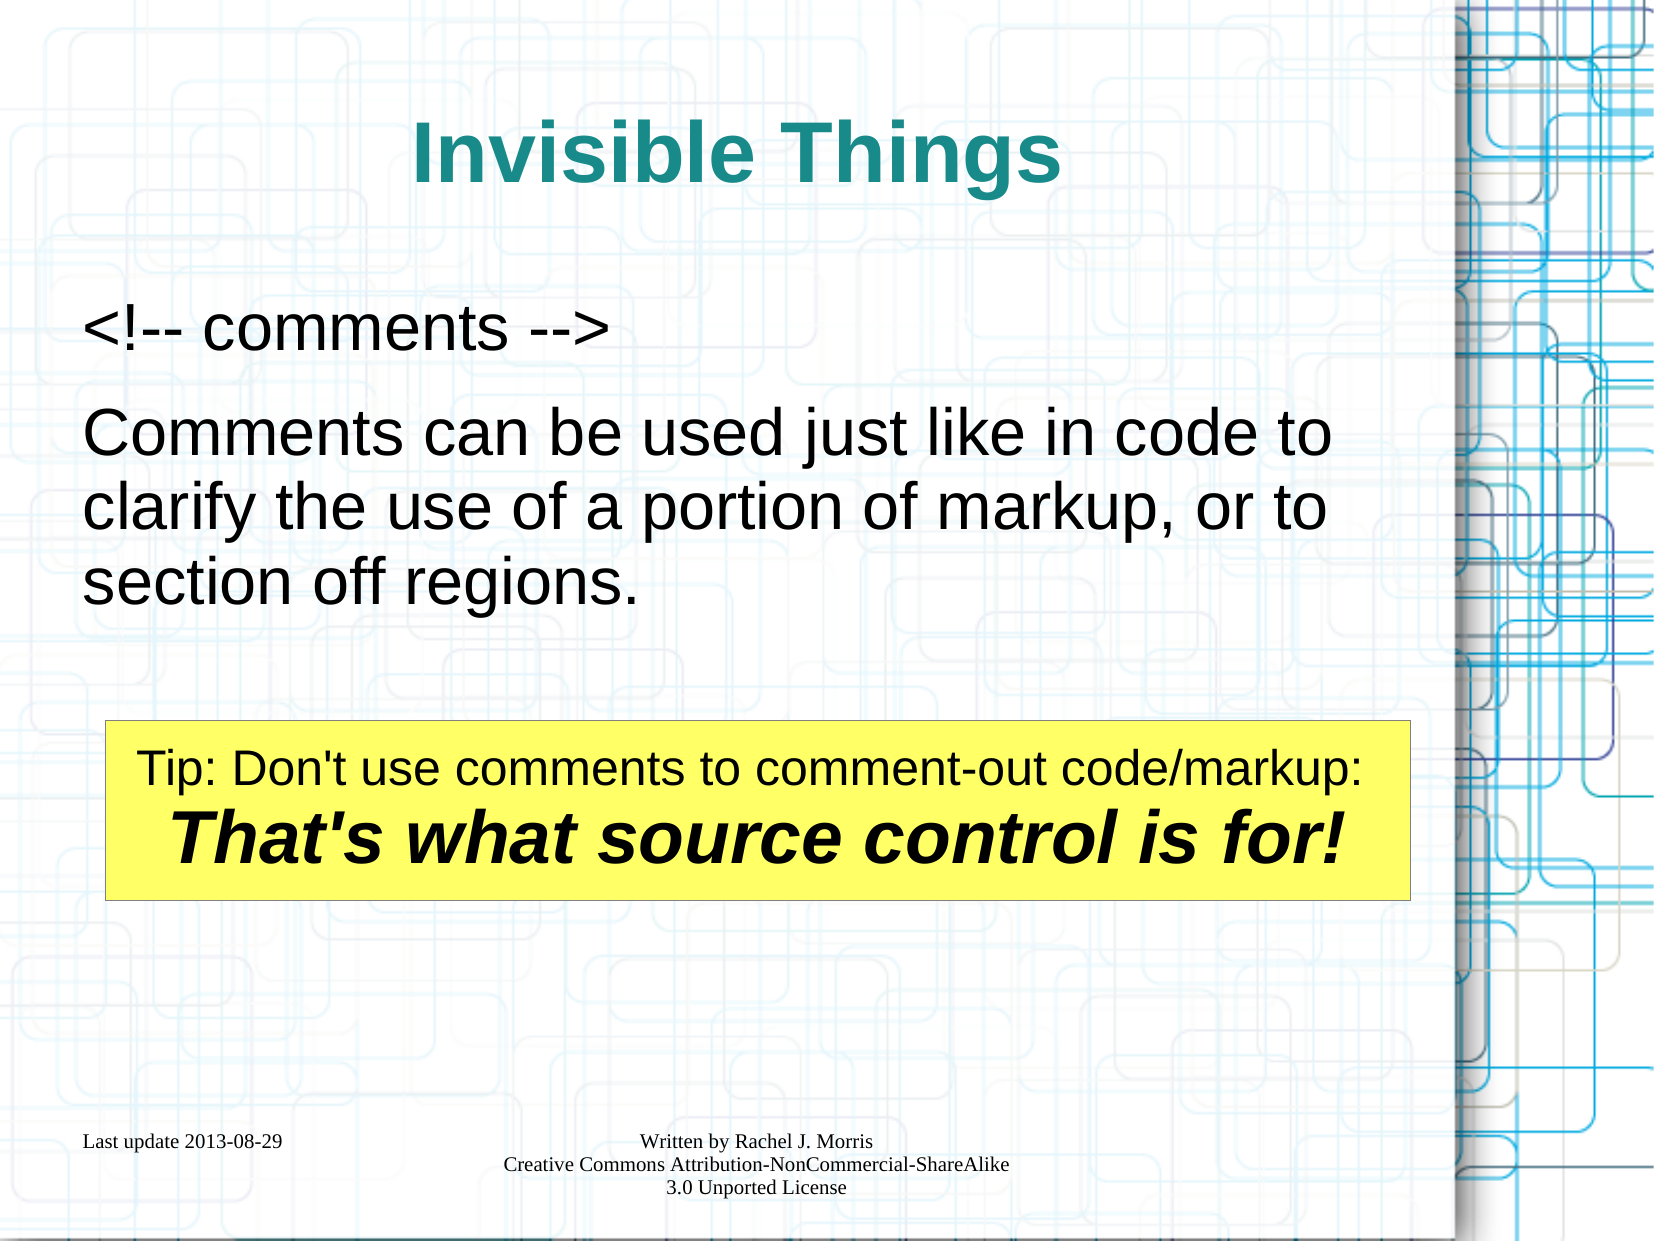

# Invisible Things
<!-- comments -->
Comments can be used just like in code to clarify the use of a portion of markup, or to section off regions.
Tip: Don't use comments to comment-out code/markup:
That's what source control is for!